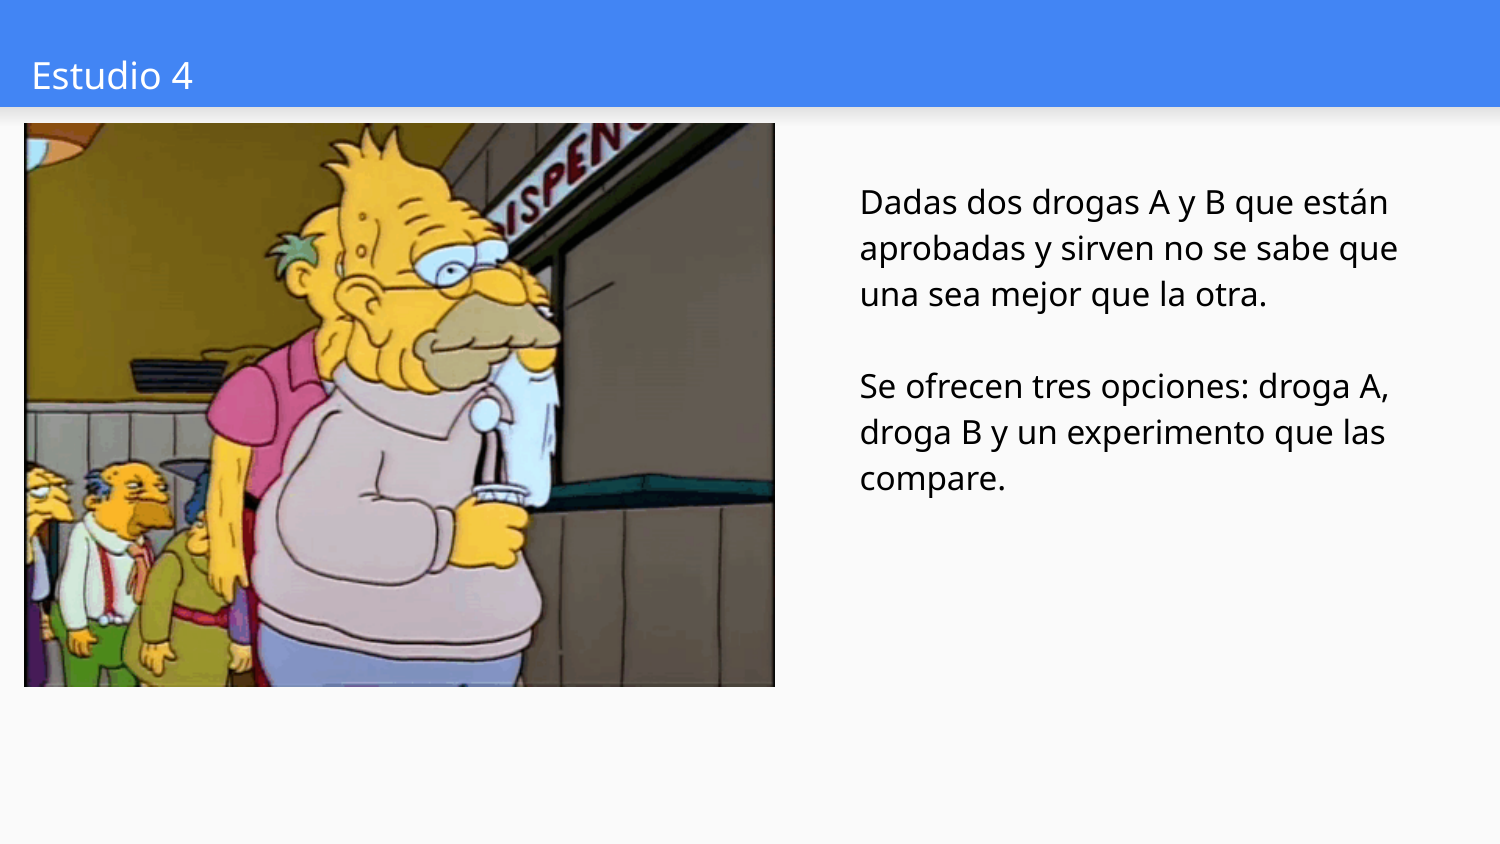

# Estudio 4
Dadas dos drogas A y B que están aprobadas y sirven no se sabe que una sea mejor que la otra.
Se ofrecen tres opciones: droga A, droga B y un experimento que las compare.